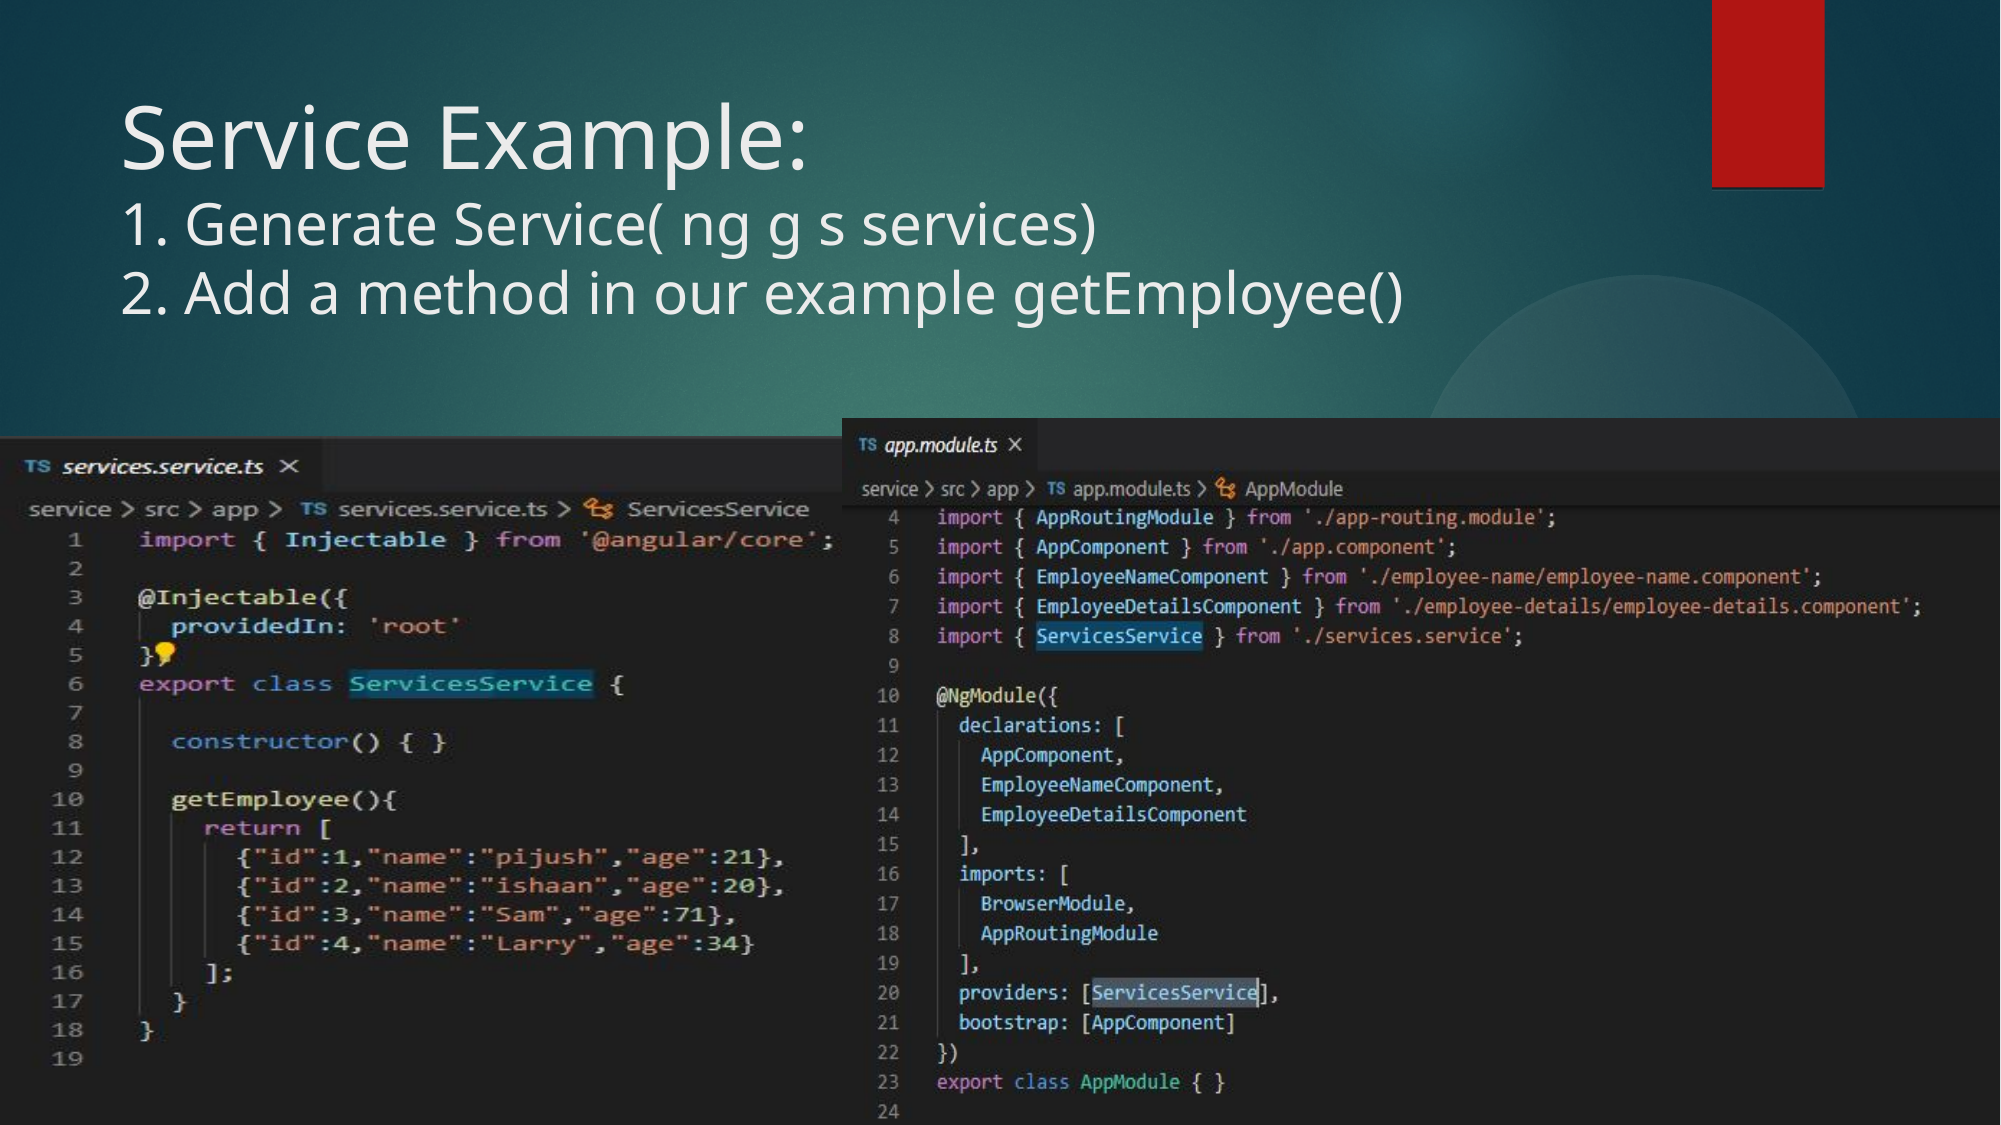

Service Example:
1. Generate Service( ng g s services)
2. Add a method in our example getEmployee()